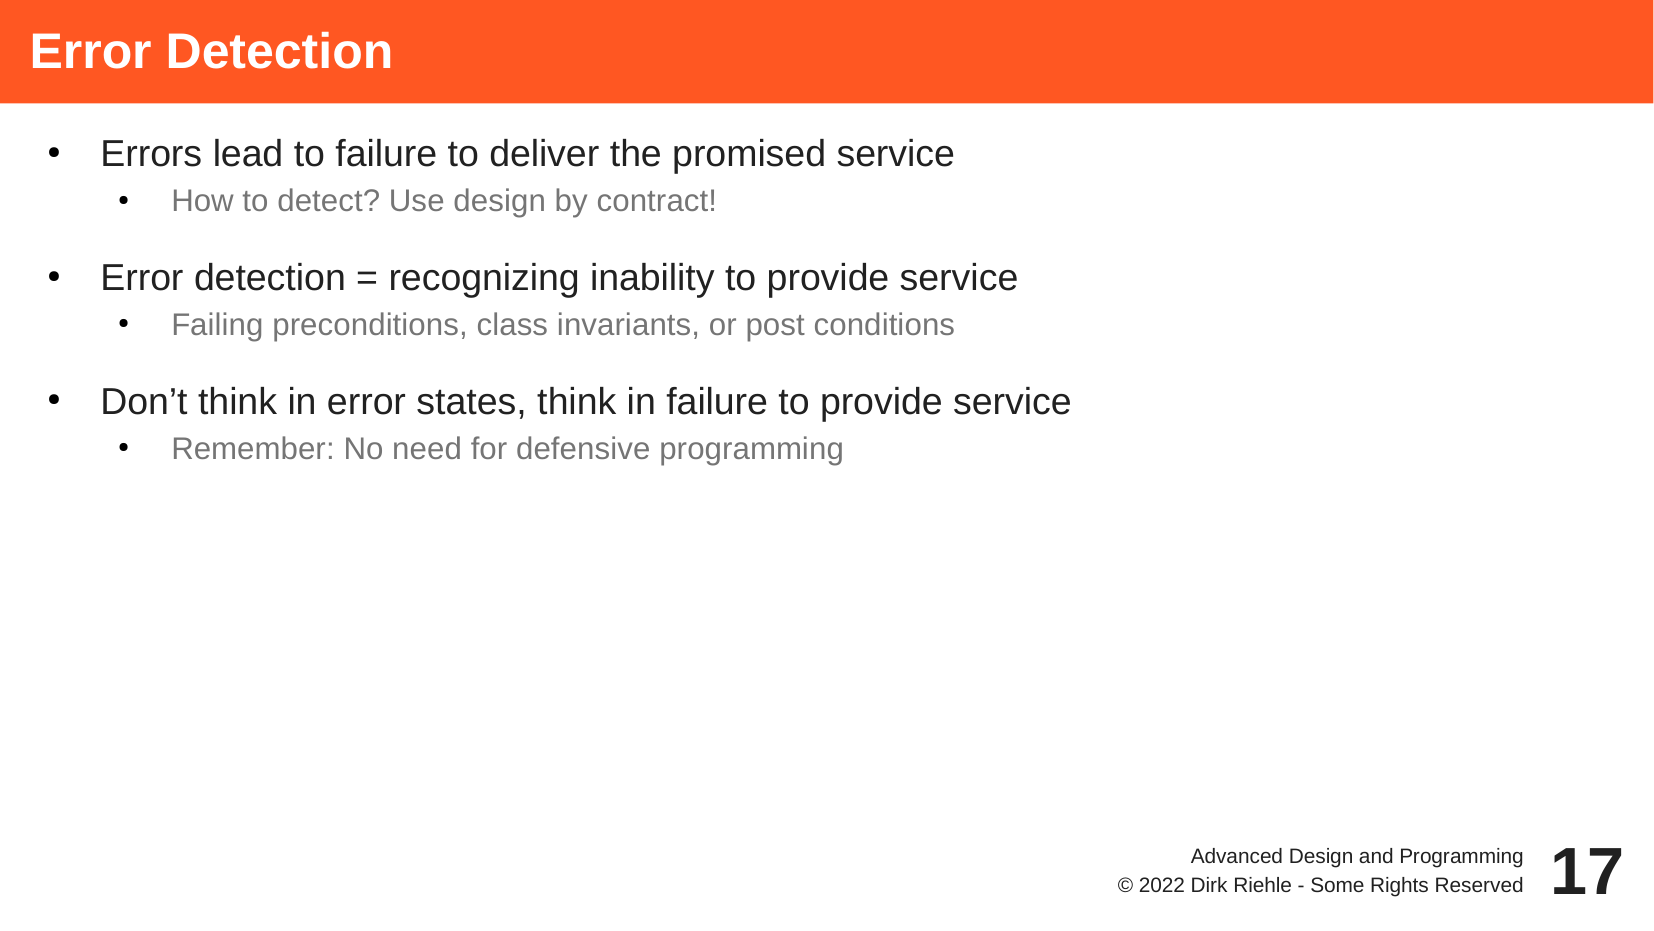

# Error Detection
Errors lead to failure to deliver the promised service
How to detect? Use design by contract!
Error detection = recognizing inability to provide service
Failing preconditions, class invariants, or post conditions
Don’t think in error states, think in failure to provide service
Remember: No need for defensive programming
Advanced Design and Programming
17
© 2022 Dirk Riehle - Some Rights Reserved